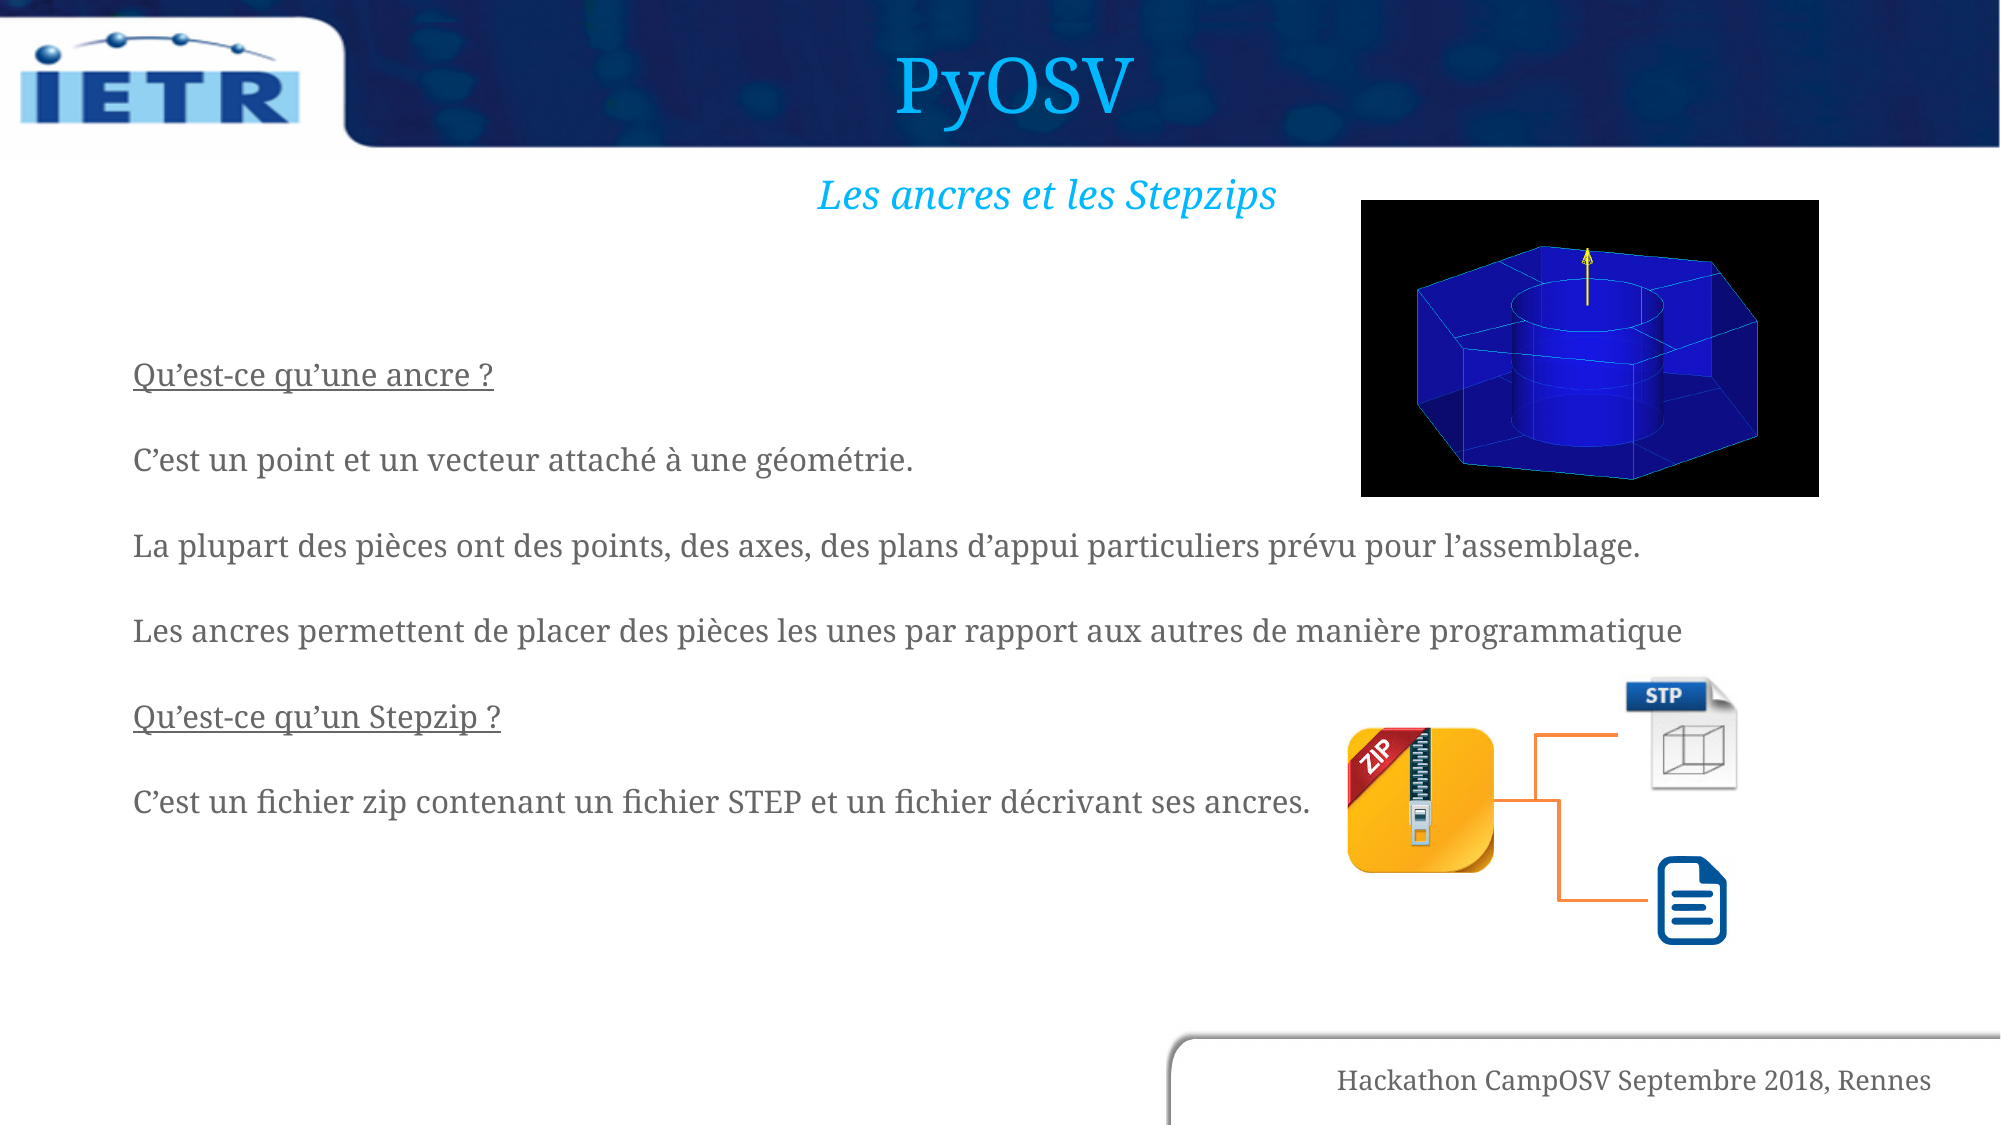

PyOSV
Les ancres et les Stepzips
Qu’est-ce qu’une ancre ?
C’est un point et un vecteur attaché à une géométrie.
La plupart des pièces ont des points, des axes, des plans d’appui particuliers prévu pour l’assemblage.
Les ancres permettent de placer des pièces les unes par rapport aux autres de manière programmatique
Qu’est-ce qu’un Stepzip ?
C’est un fichier zip contenant un fichier STEP et un fichier décrivant ses ancres.
Hackathon CampOSV Septembre 2018, Rennes